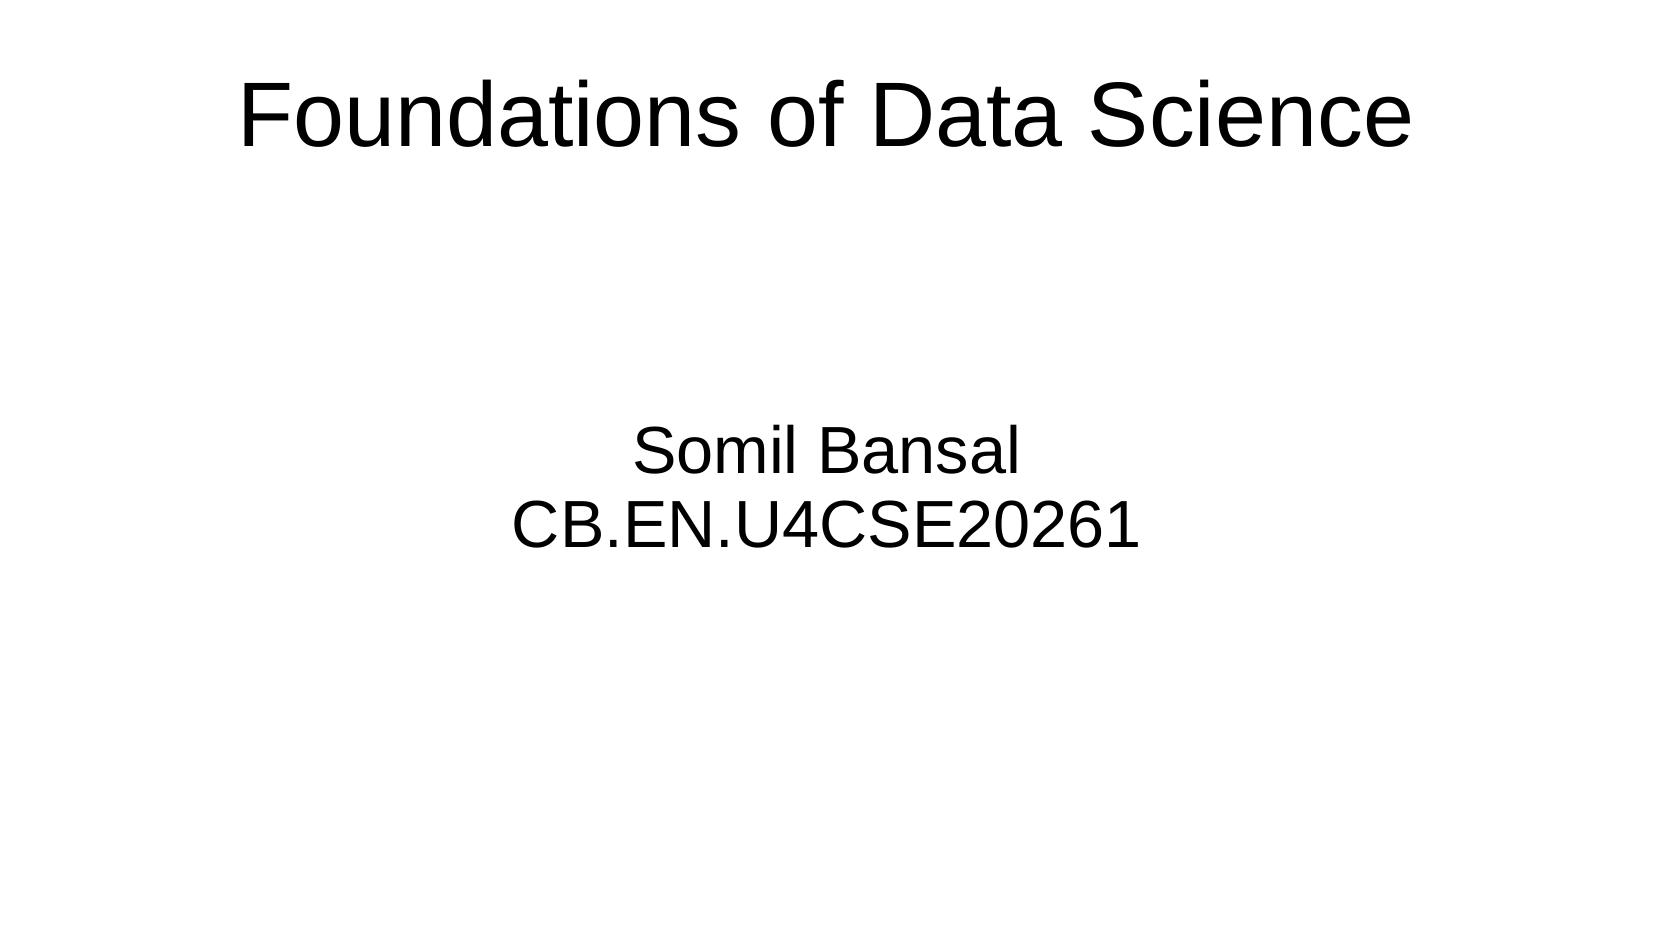

# Foundations of Data Science
Somil Bansal
CB.EN.U4CSE20261